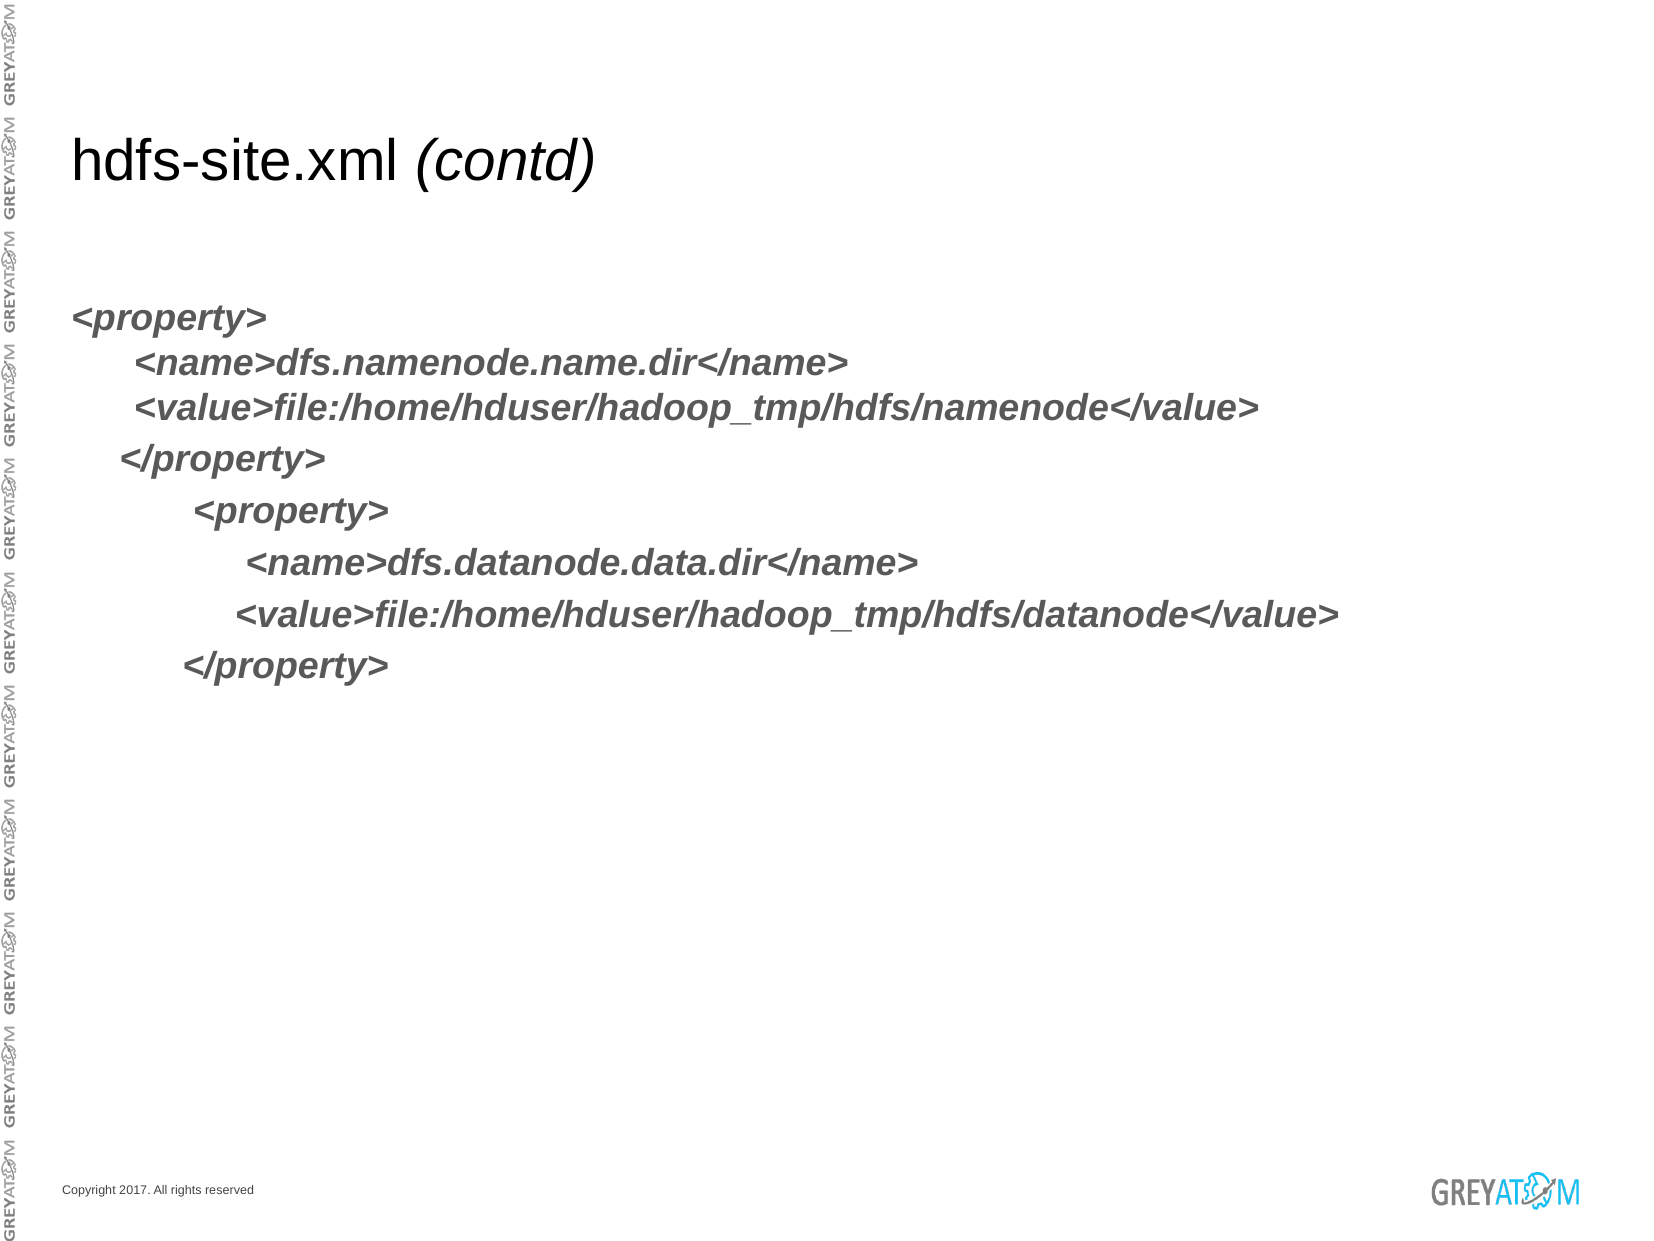

hdfs-site.xml (contd)
<property>
 <name>dfs.namenode.name.dir</name>
 <value>file:/home/hduser/hadoop_tmp/hdfs/namenode</value>
 </property>
 <property>
 <name>dfs.datanode.data.dir</name>
 <value>file:/home/hduser/hadoop_tmp/hdfs/datanode</value>
 </property>